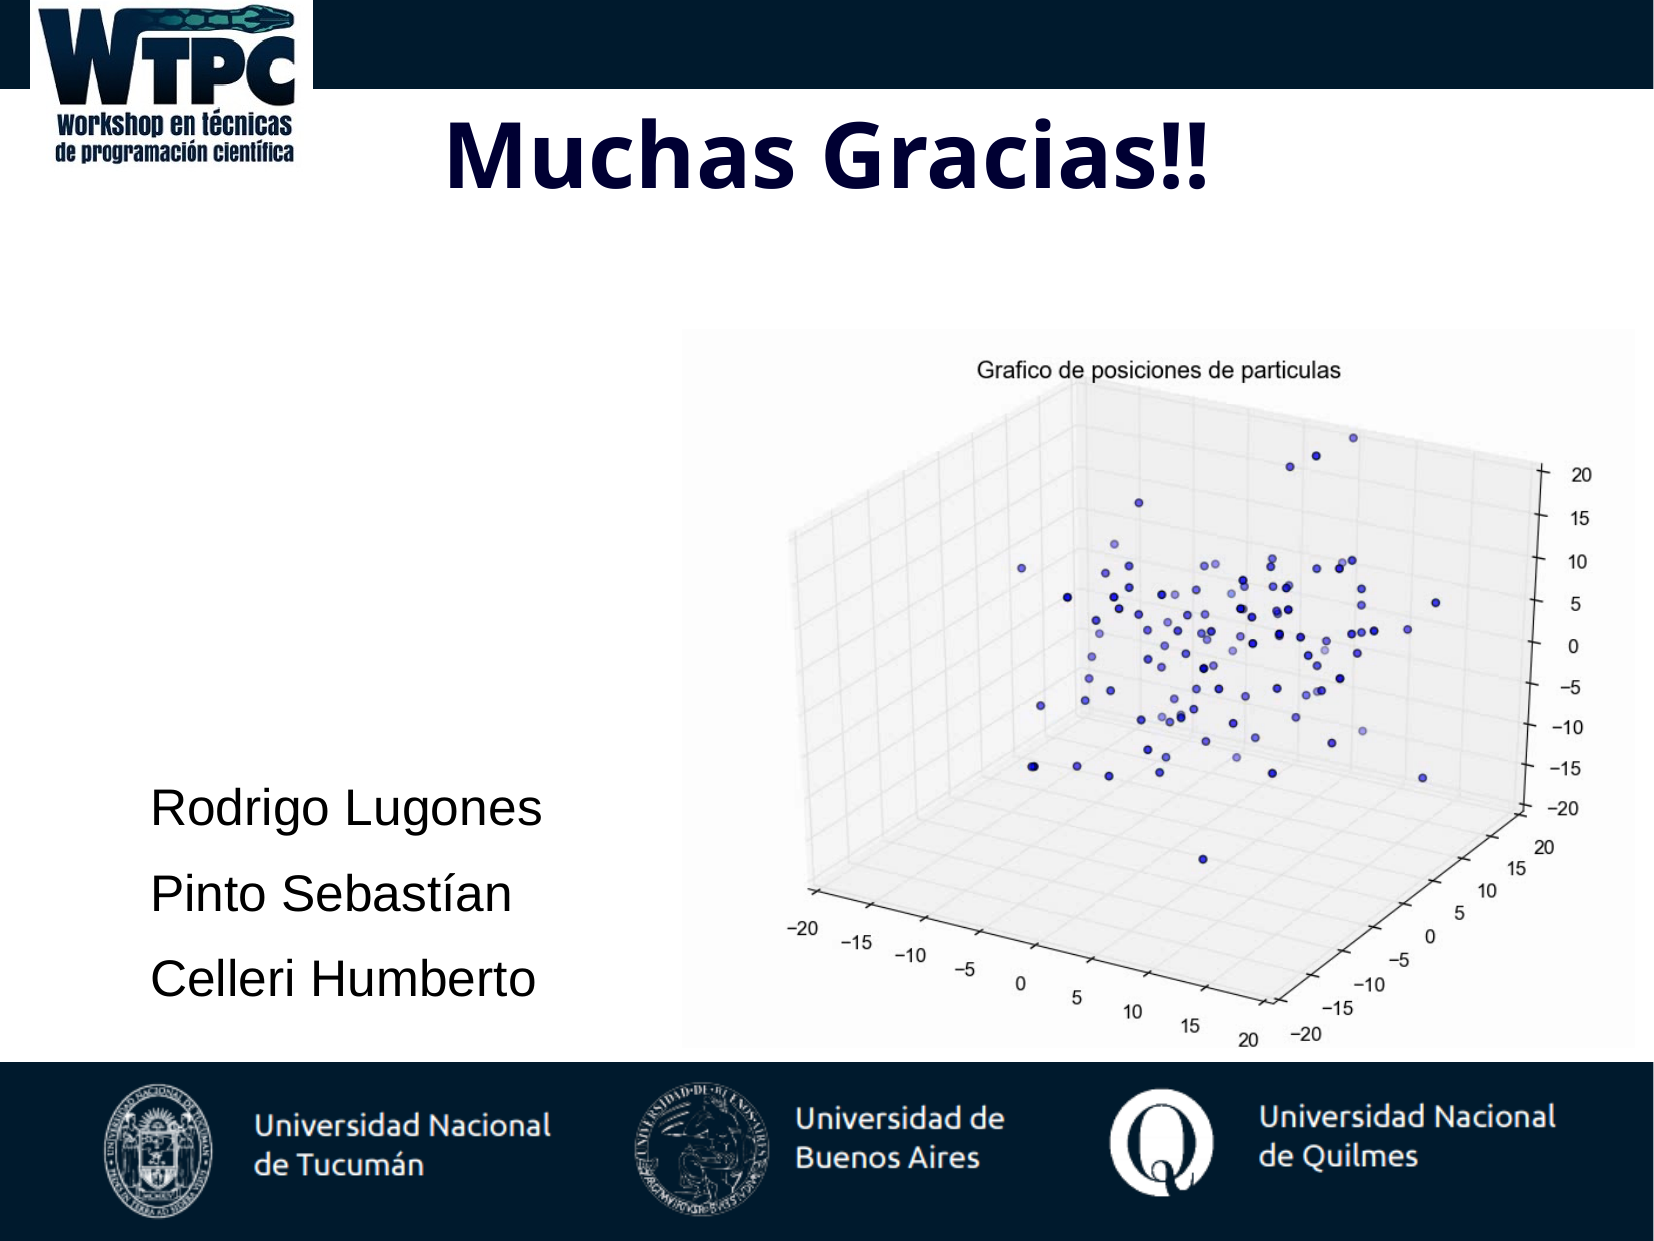

# Muchas Gracias!!
Rodrigo Lugones
Pinto Sebastían
Celleri Humberto